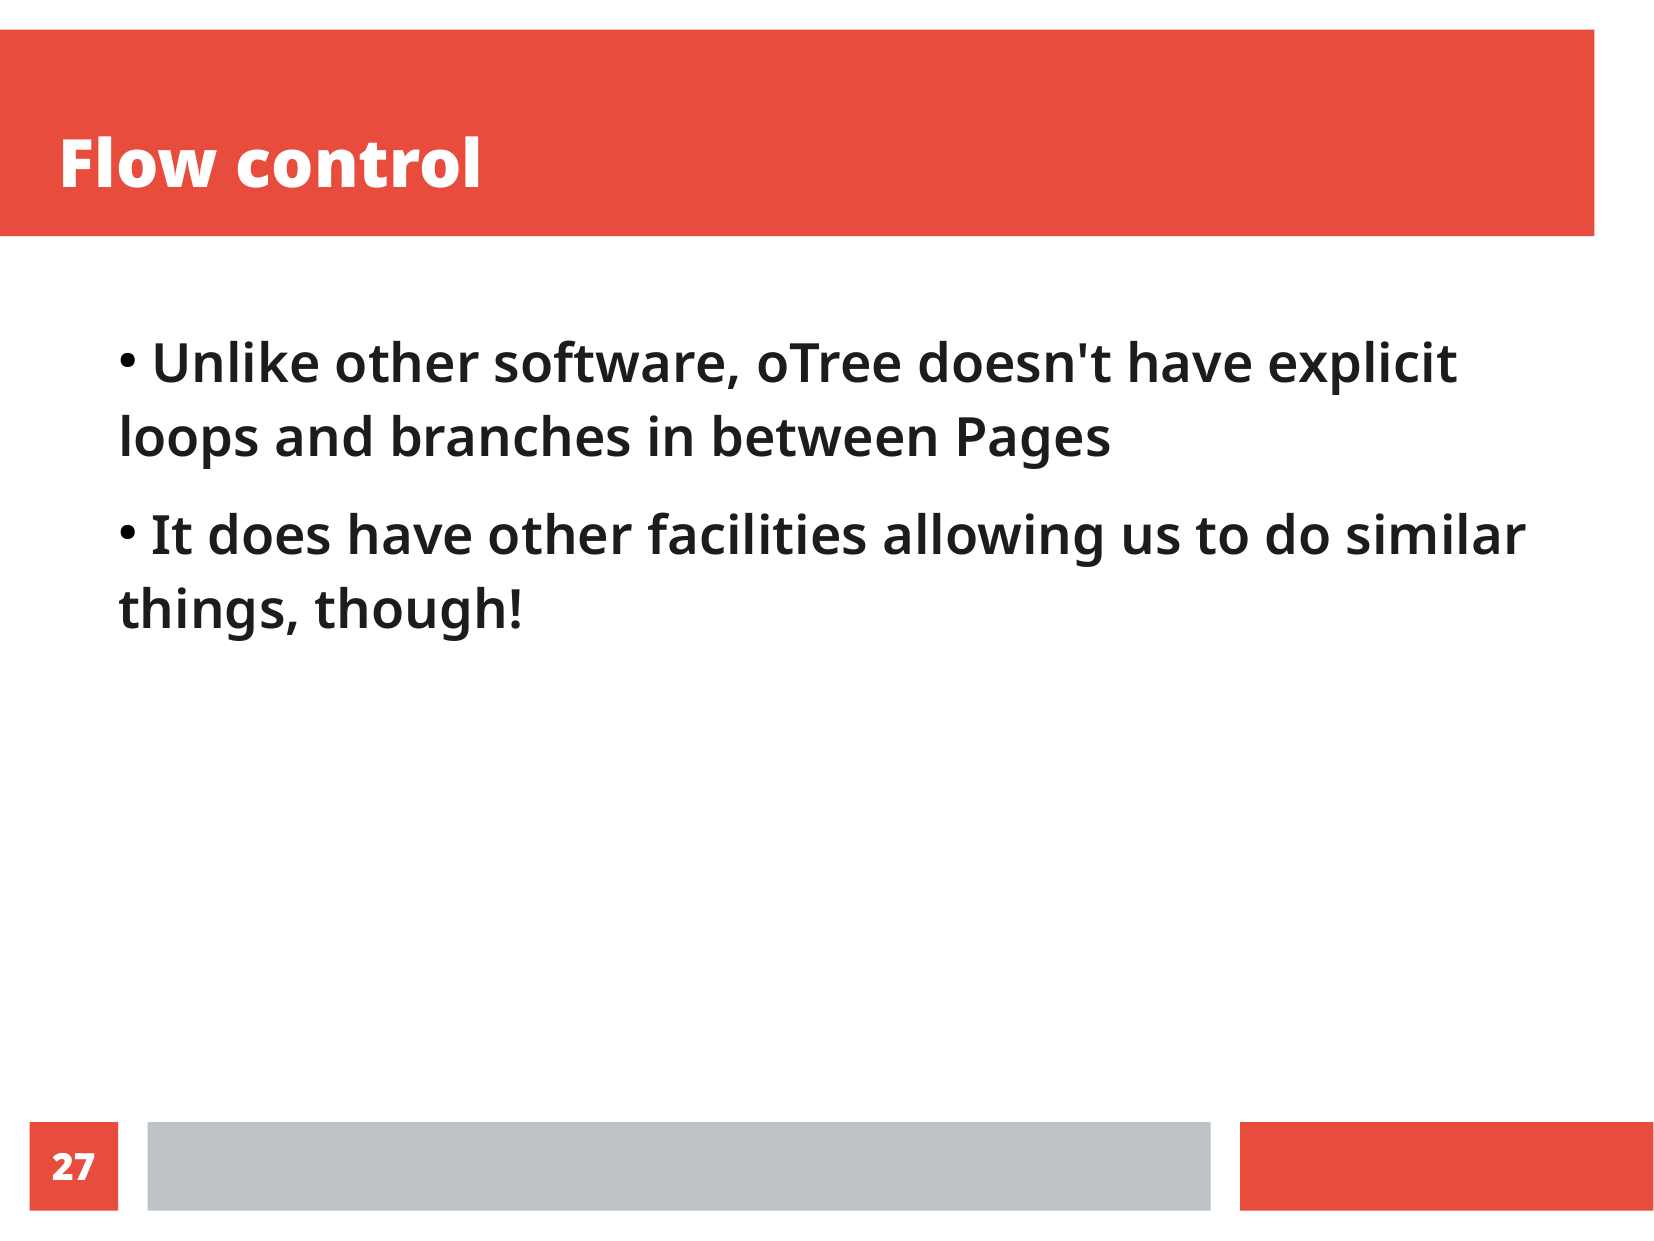

# Flow control
 Unlike other software, oTree doesn't have explicit loops and branches in between Pages
 It does have other facilities allowing us to do similar things, though!
27